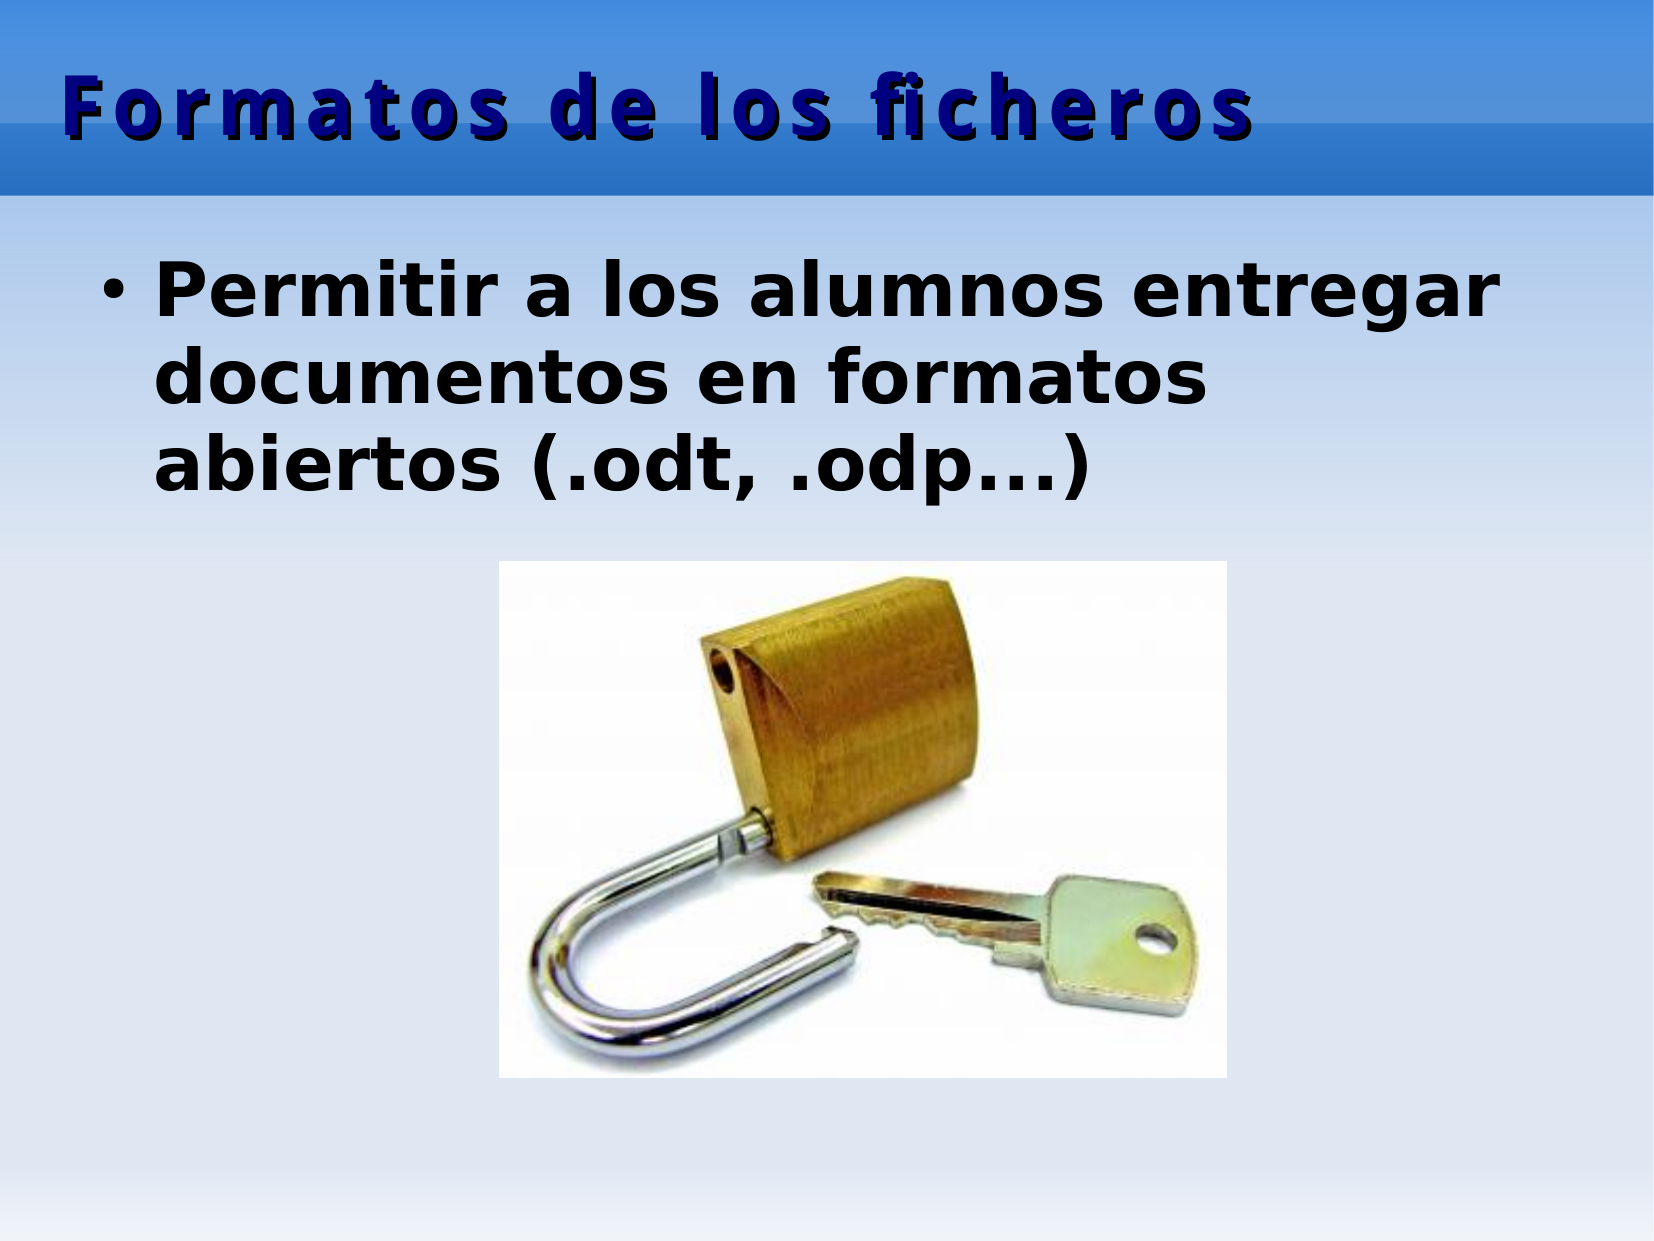

# Formatos de los ficheros
Permitir a los alumnos entregar documentos en formatos abiertos (.odt, .odp...)